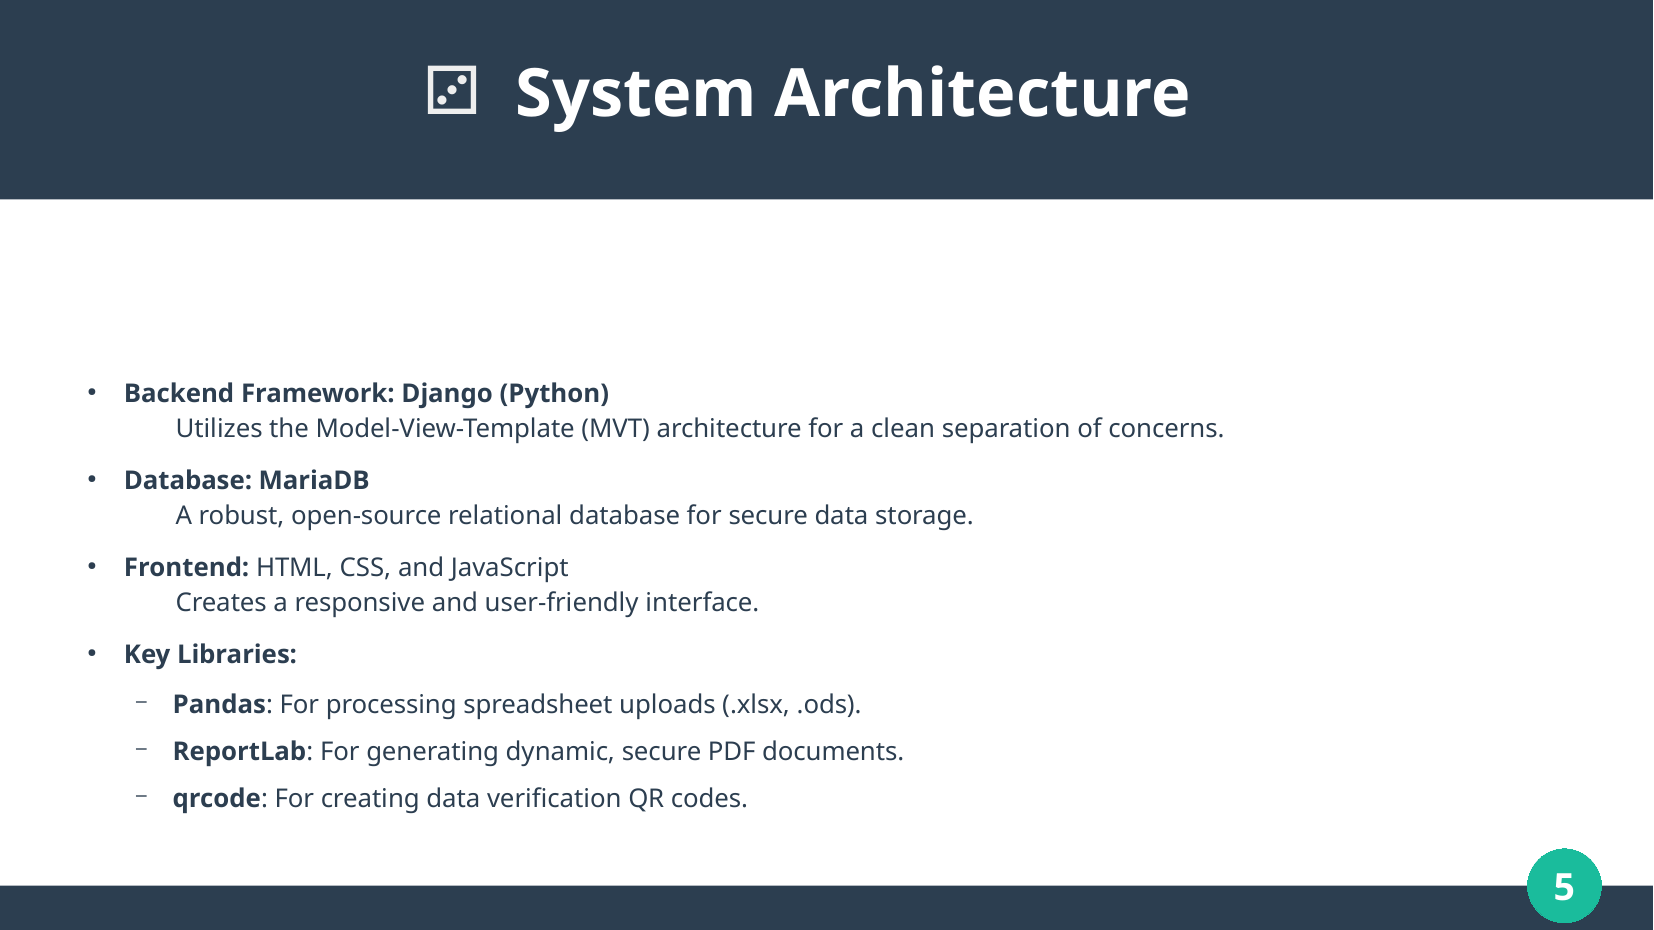

# System Architecture
Backend Framework: Django (Python)
	Utilizes the Model-View-Template (MVT) architecture for a clean separation of concerns.
Database: MariaDB
	A robust, open-source relational database for secure data storage.
Frontend: HTML, CSS, and JavaScript
	Creates a responsive and user-friendly interface.
Key Libraries:
Pandas: For processing spreadsheet uploads (.xlsx, .ods).
ReportLab: For generating dynamic, secure PDF documents.
qrcode: For creating data verification QR codes.
5